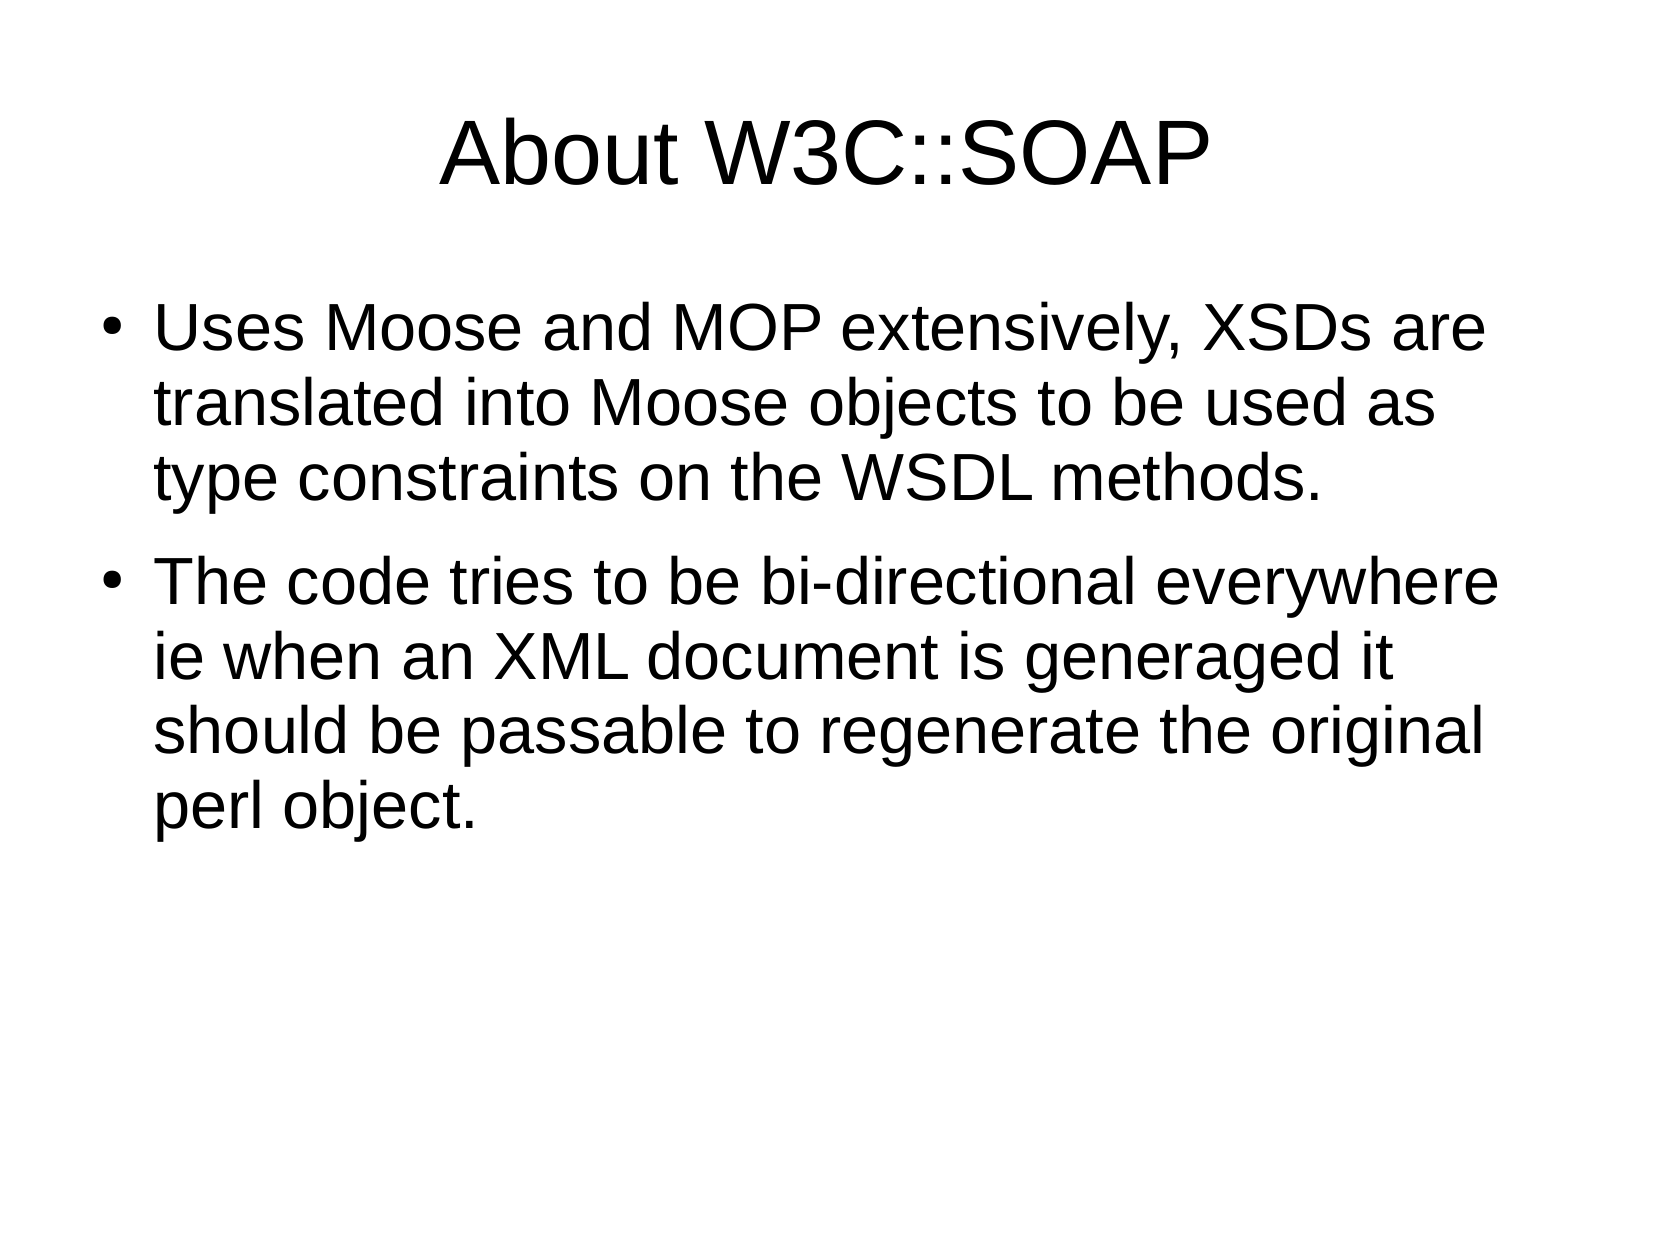

# About W3C::SOAP
Uses Moose and MOP extensively, XSDs are translated into Moose objects to be used as type constraints on the WSDL methods.
The code tries to be bi-directional everywhere ie when an XML document is generaged it should be passable to regenerate the original perl object.